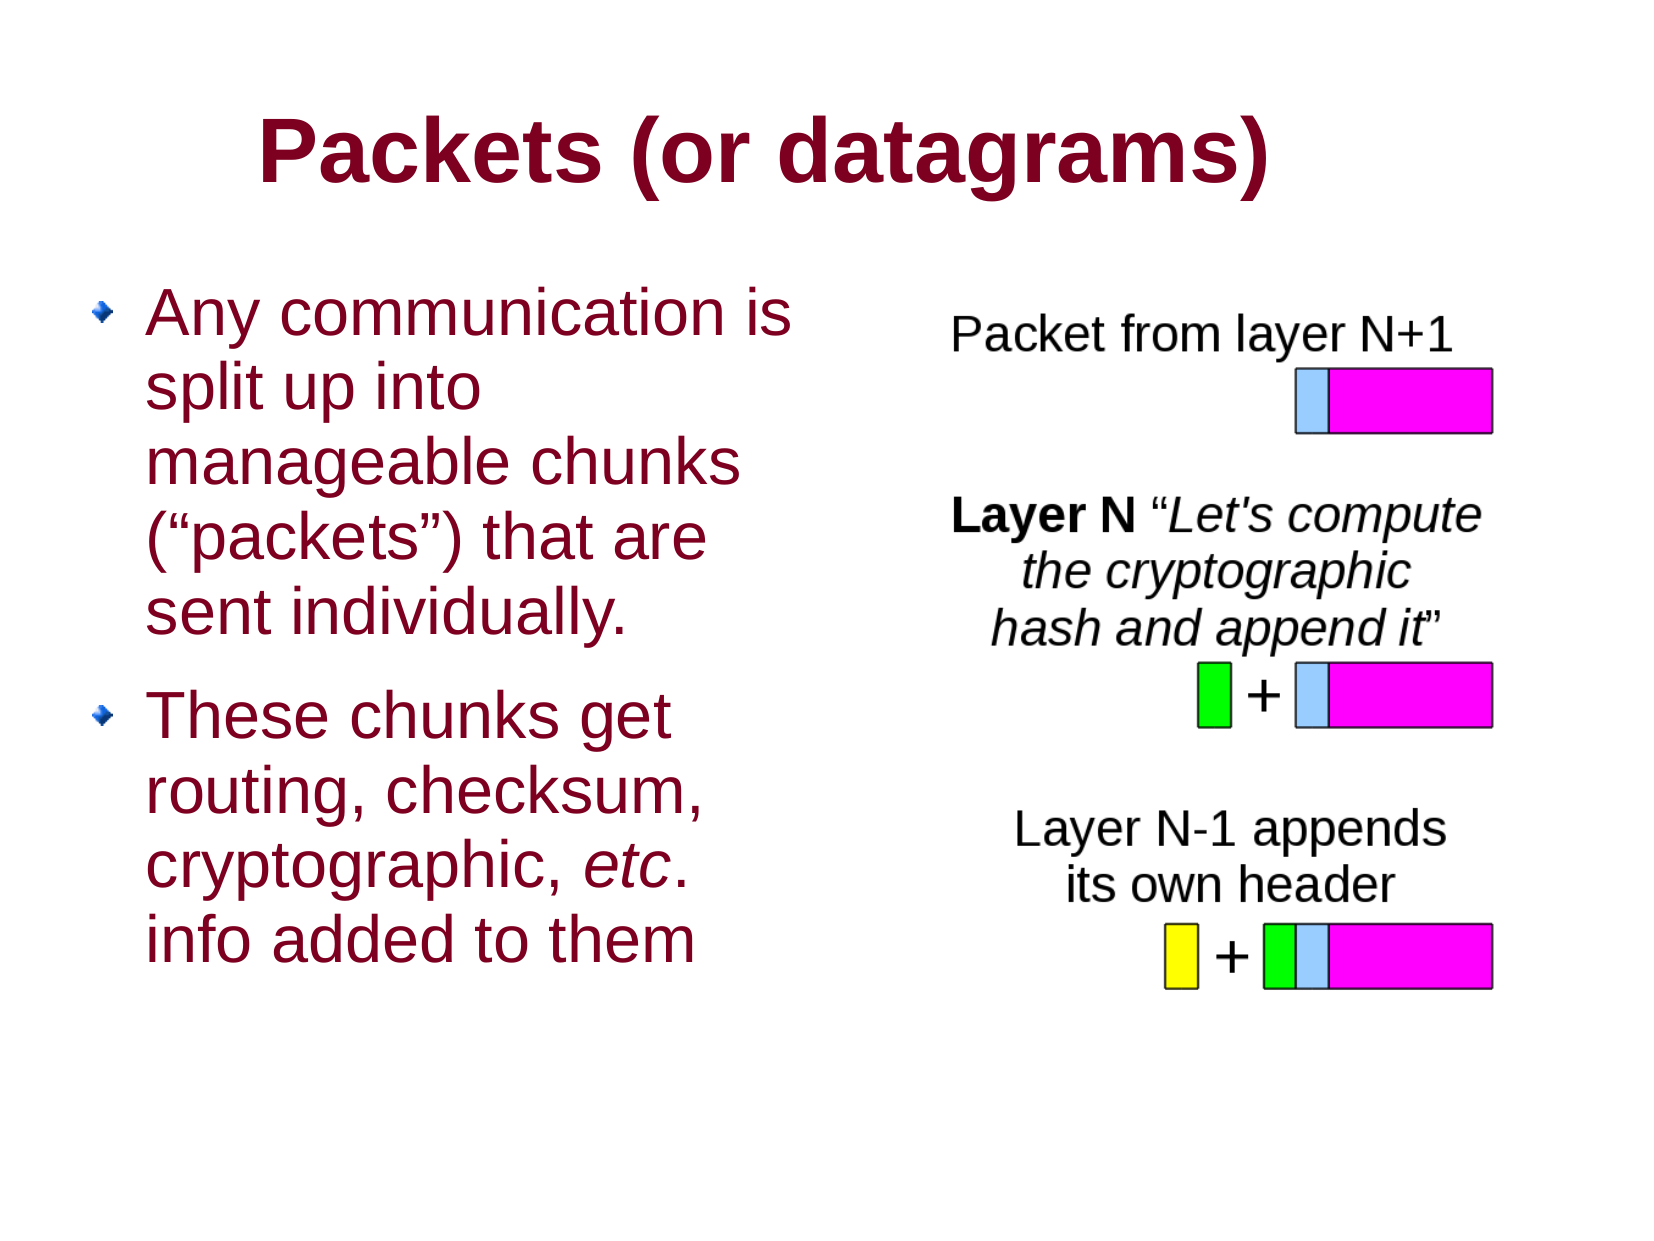

# Packets (or datagrams)
Any communication is split up into manageable chunks (“packets”) that are sent individually.
These chunks get routing, checksum, cryptographic, etc. info added to them